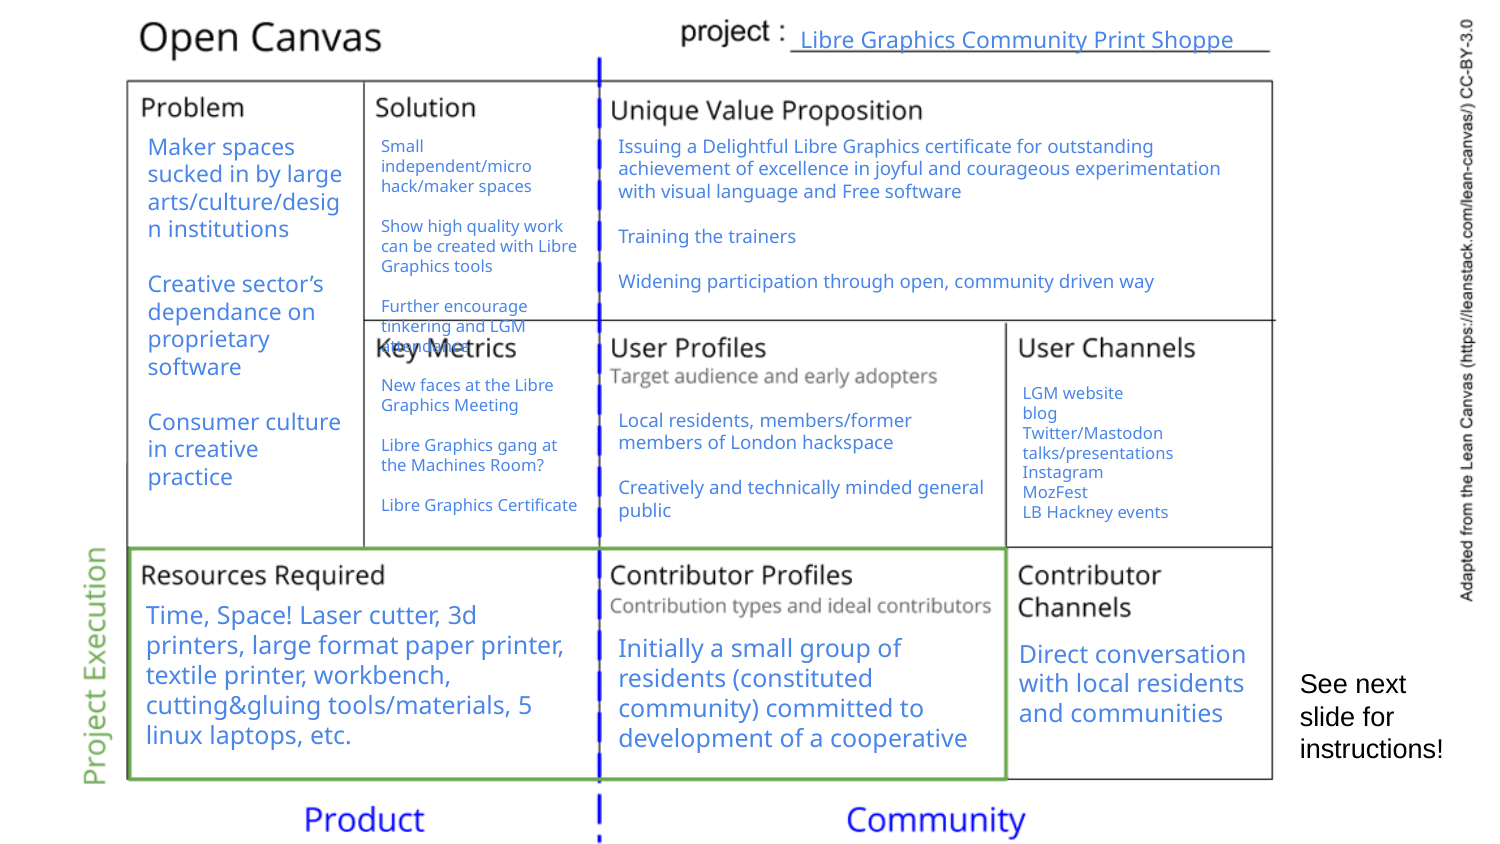

Libre Graphics Community Print Shoppe
Maker spaces sucked in by large arts/culture/design institutions
Creative sector’s dependance on proprietary software
Consumer culture in creative practice
Issuing a Delightful Libre Graphics certificate for outstanding achievement of excellence in joyful and courageous experimentation with visual language and Free software
Training the trainers
Widening participation through open, community driven way
Small independent/micro hack/maker spaces
Show high quality work can be created with Libre Graphics tools
Further encourage tinkering and LGM attendance
New faces at the Libre Graphics Meeting
Libre Graphics gang at the Machines Room?
Libre Graphics Certificate
LGM website
blog
Twitter/Mastodon
talks/presentations
Instagram
MozFest
LB Hackney events
Local residents, members/former members of London hackspace
Creatively and technically minded general public
Time, Space! Laser cutter, 3d printers, large format paper printer, textile printer, workbench, cutting&gluing tools/materials, 5 linux laptops, etc.
Initially a small group of residents (constituted community) committed to development of a cooperative
Direct conversation with local residents and communities
See next slide for instructions!